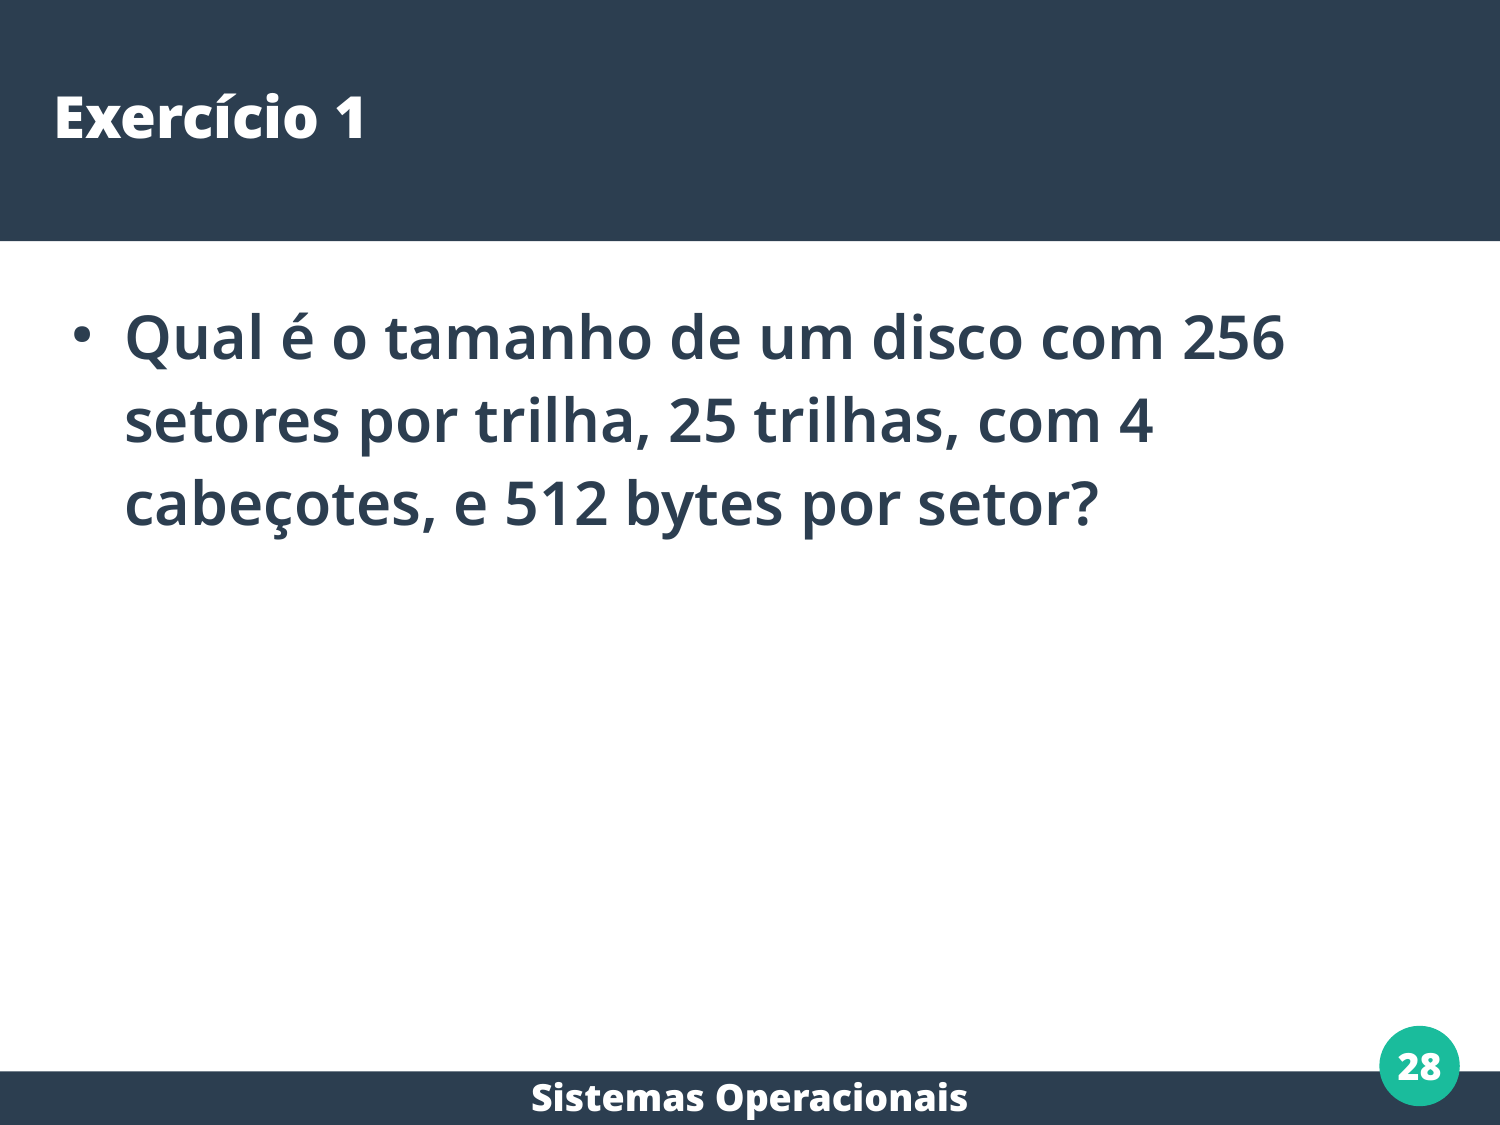

# Exercício 1
Qual é o tamanho de um disco com 256 setores por trilha, 25 trilhas, com 4 cabeçotes, e 512 bytes por setor?
28
Sistemas Operacionais